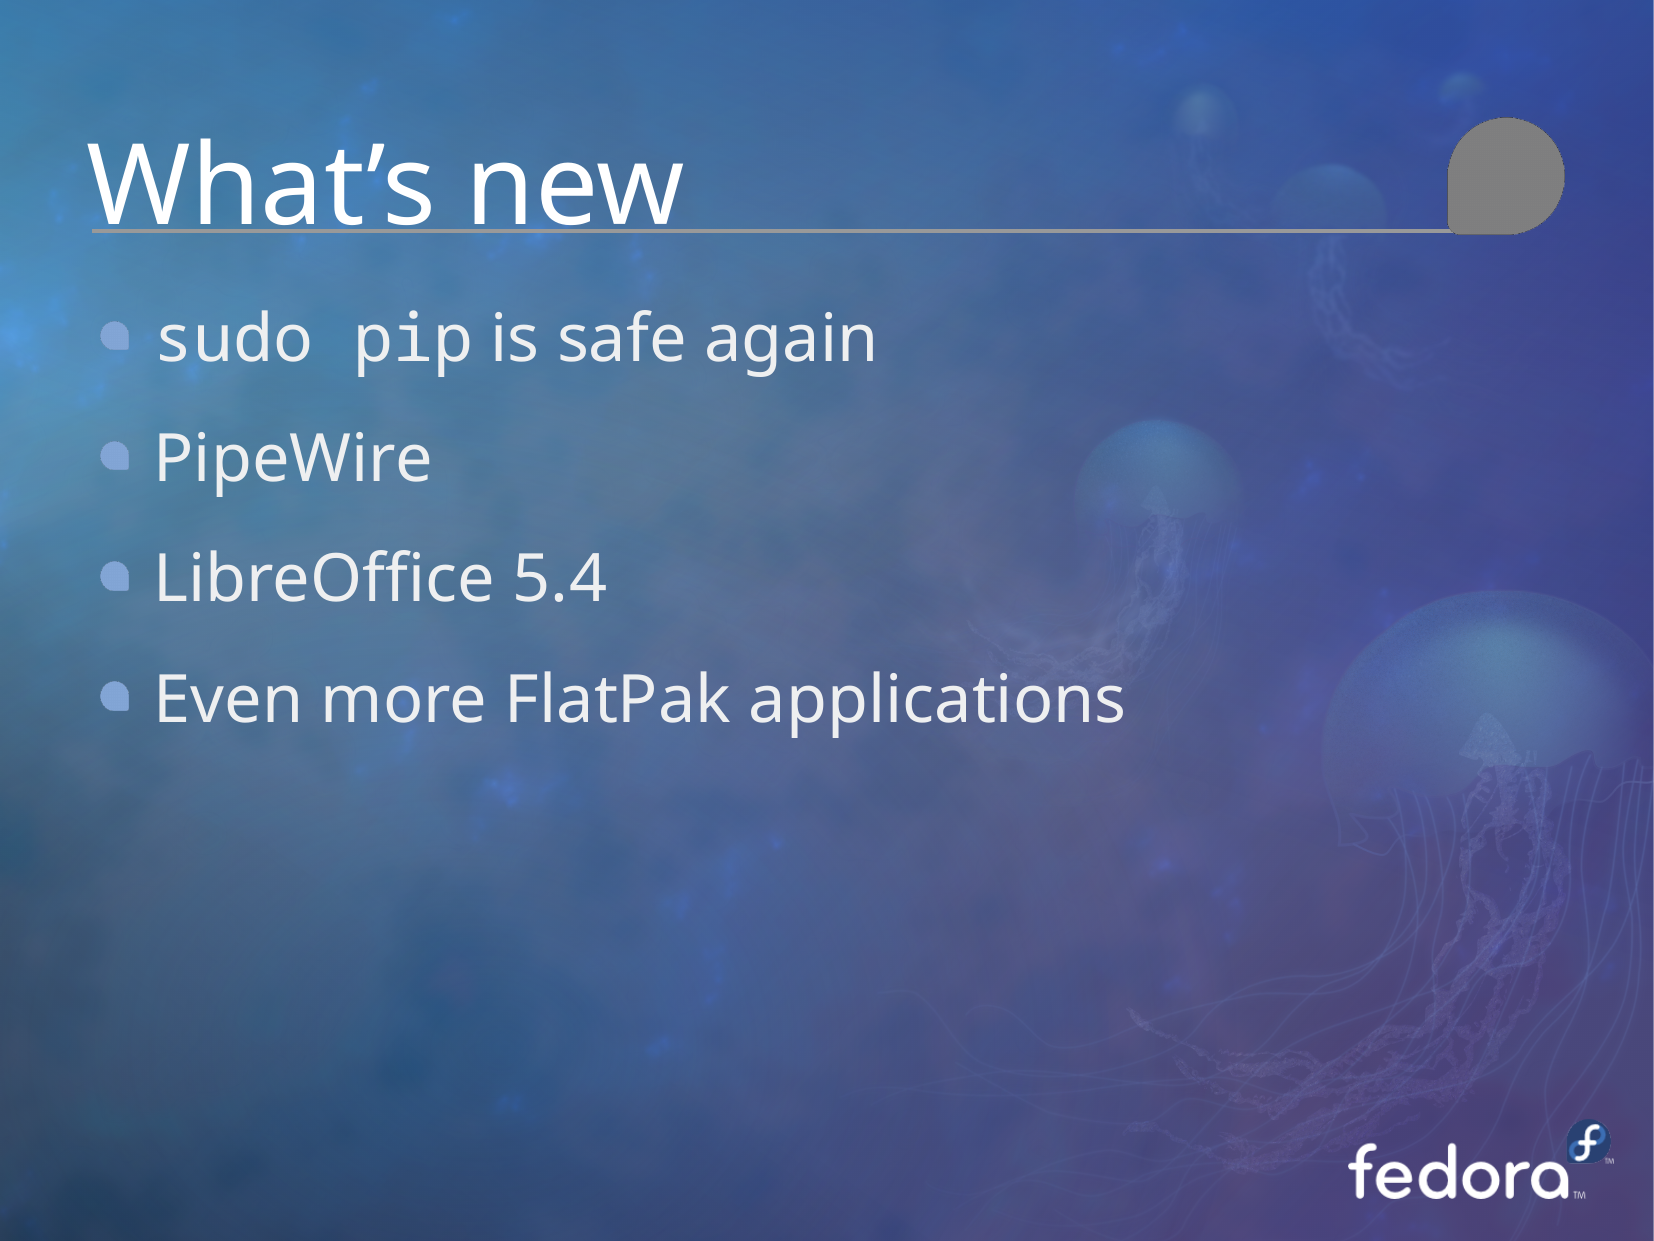

# What’s new
sudo pip is safe again
PipeWire
LibreOffice 5.4
Even more FlatPak applications